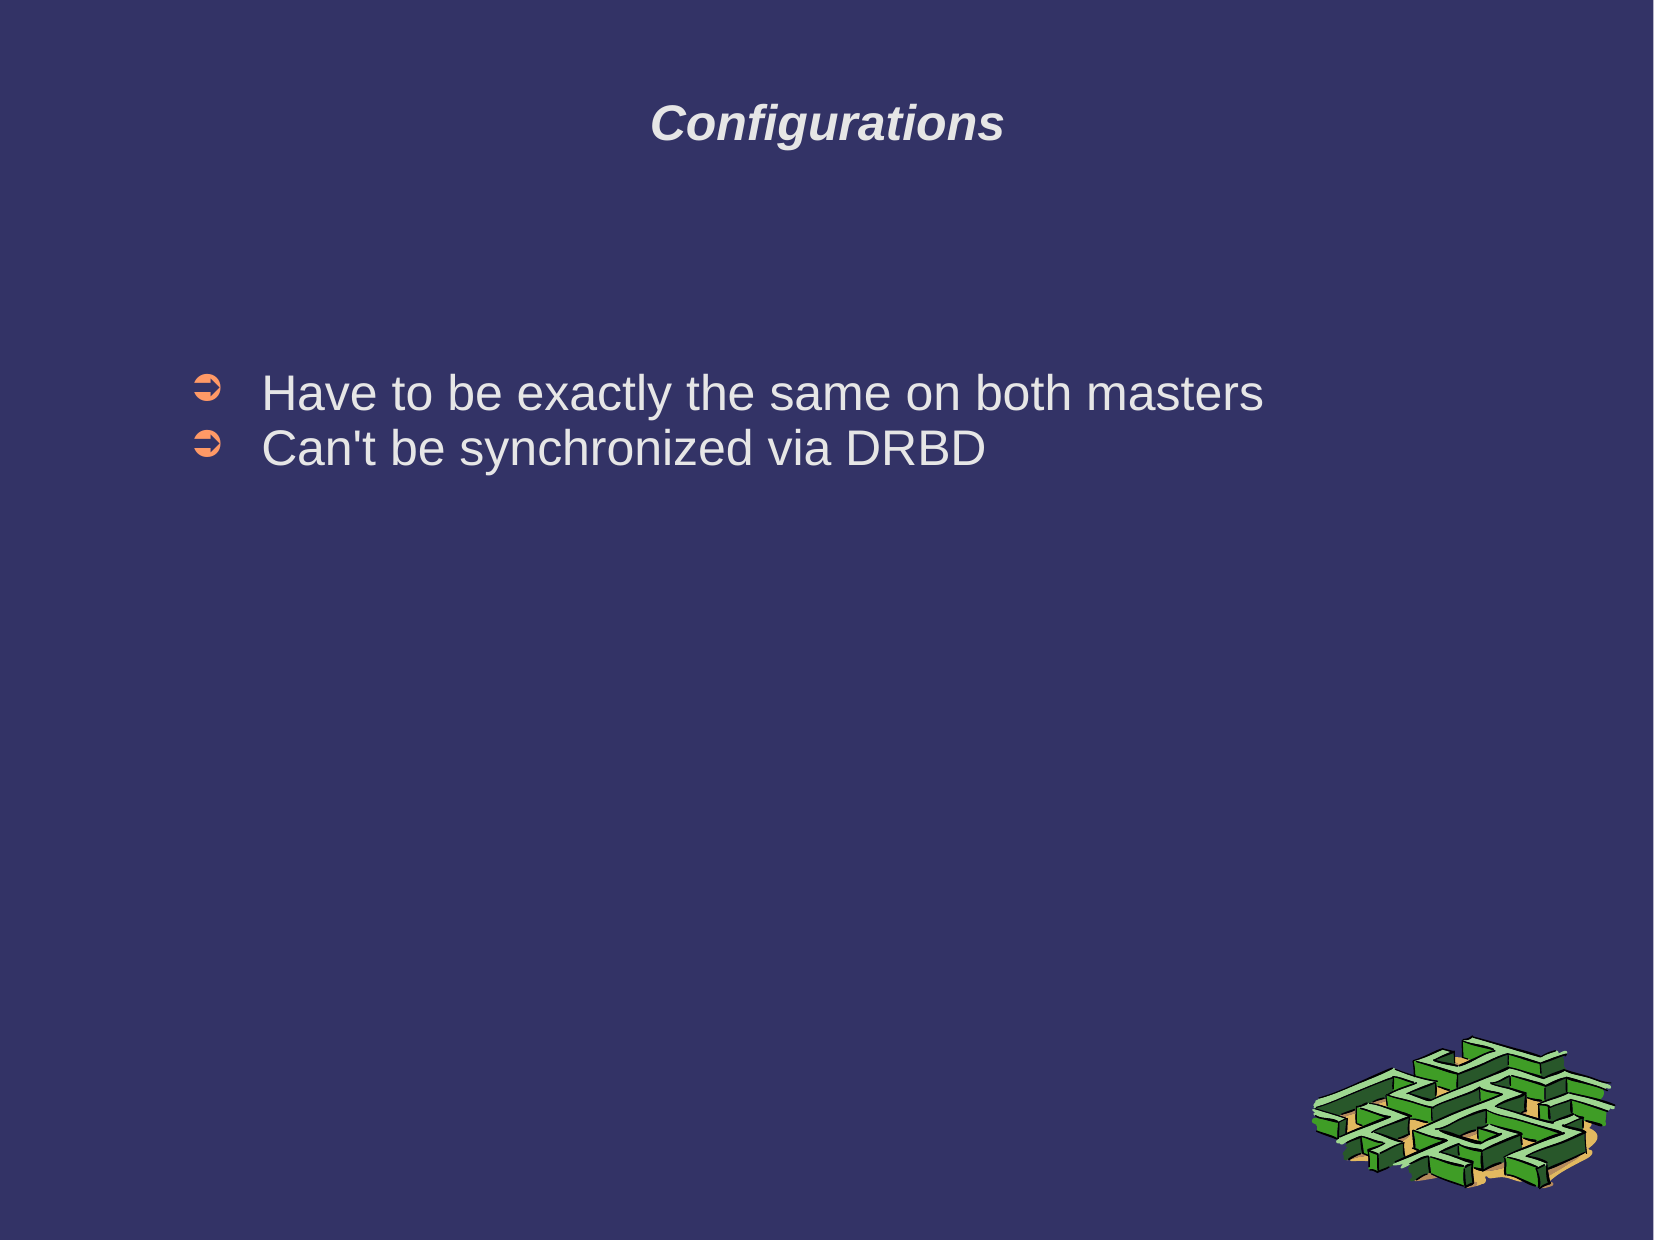

# Configurations
Have to be exactly the same on both masters
Can't be synchronized via DRBD